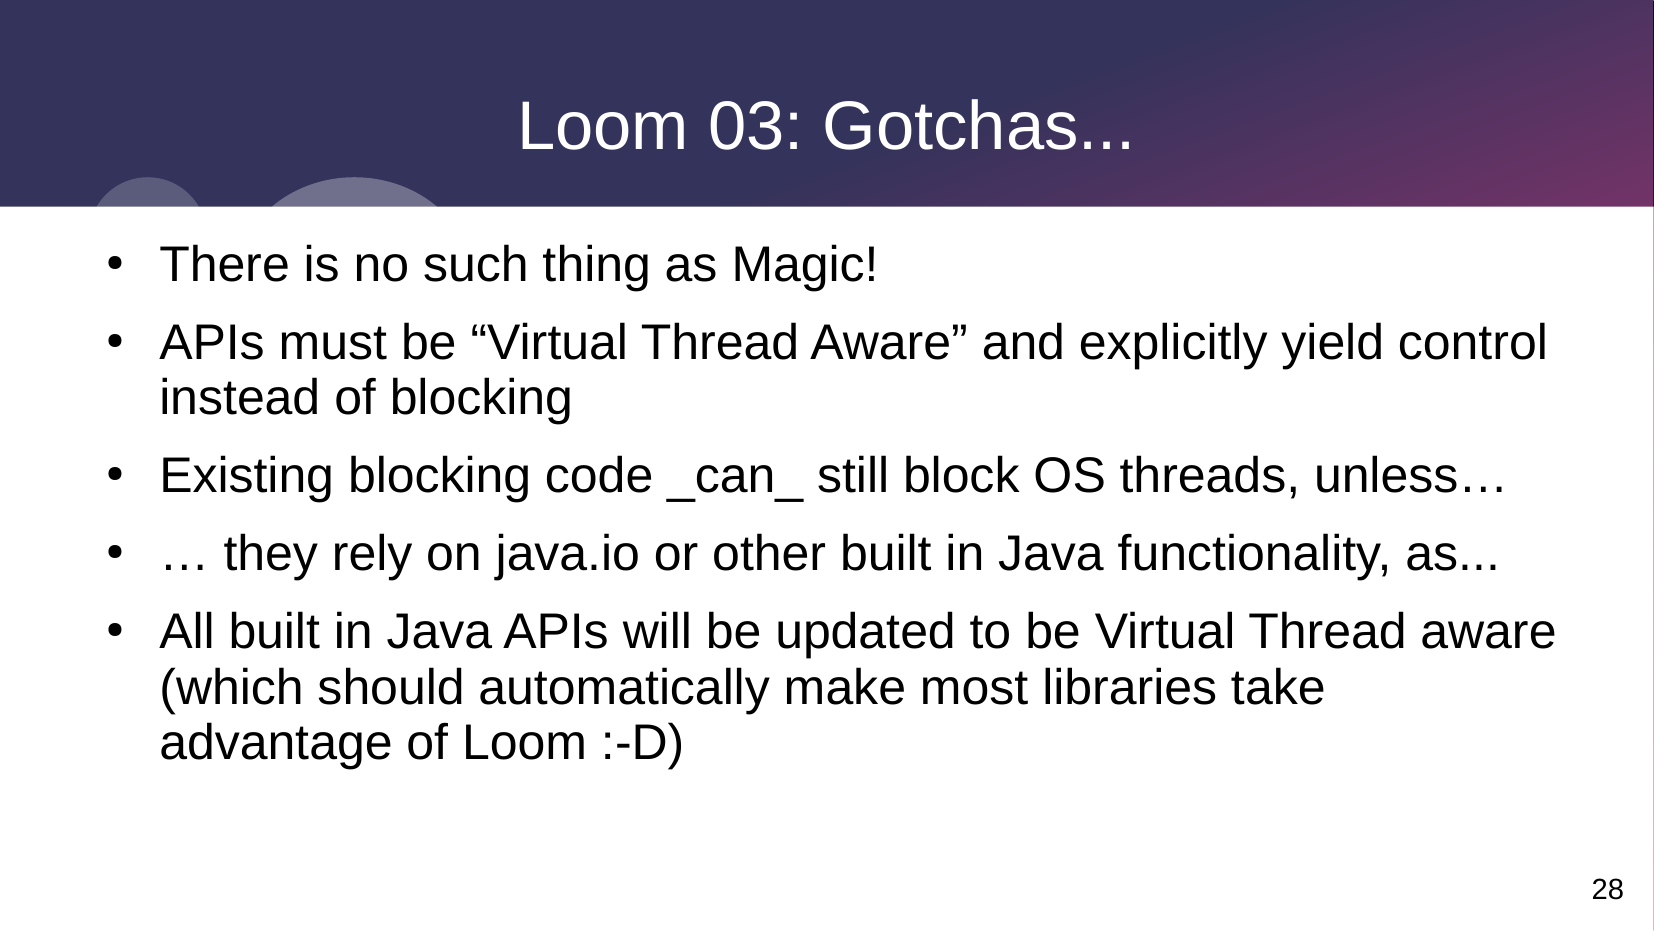

# Loom 03: Gotchas...
There is no such thing as Magic!
APIs must be “Virtual Thread Aware” and explicitly yield control instead of blocking
Existing blocking code _can_ still block OS threads, unless…
… they rely on java.io or other built in Java functionality, as...
All built in Java APIs will be updated to be Virtual Thread aware (which should automatically make most libraries take advantage of Loom :-D)